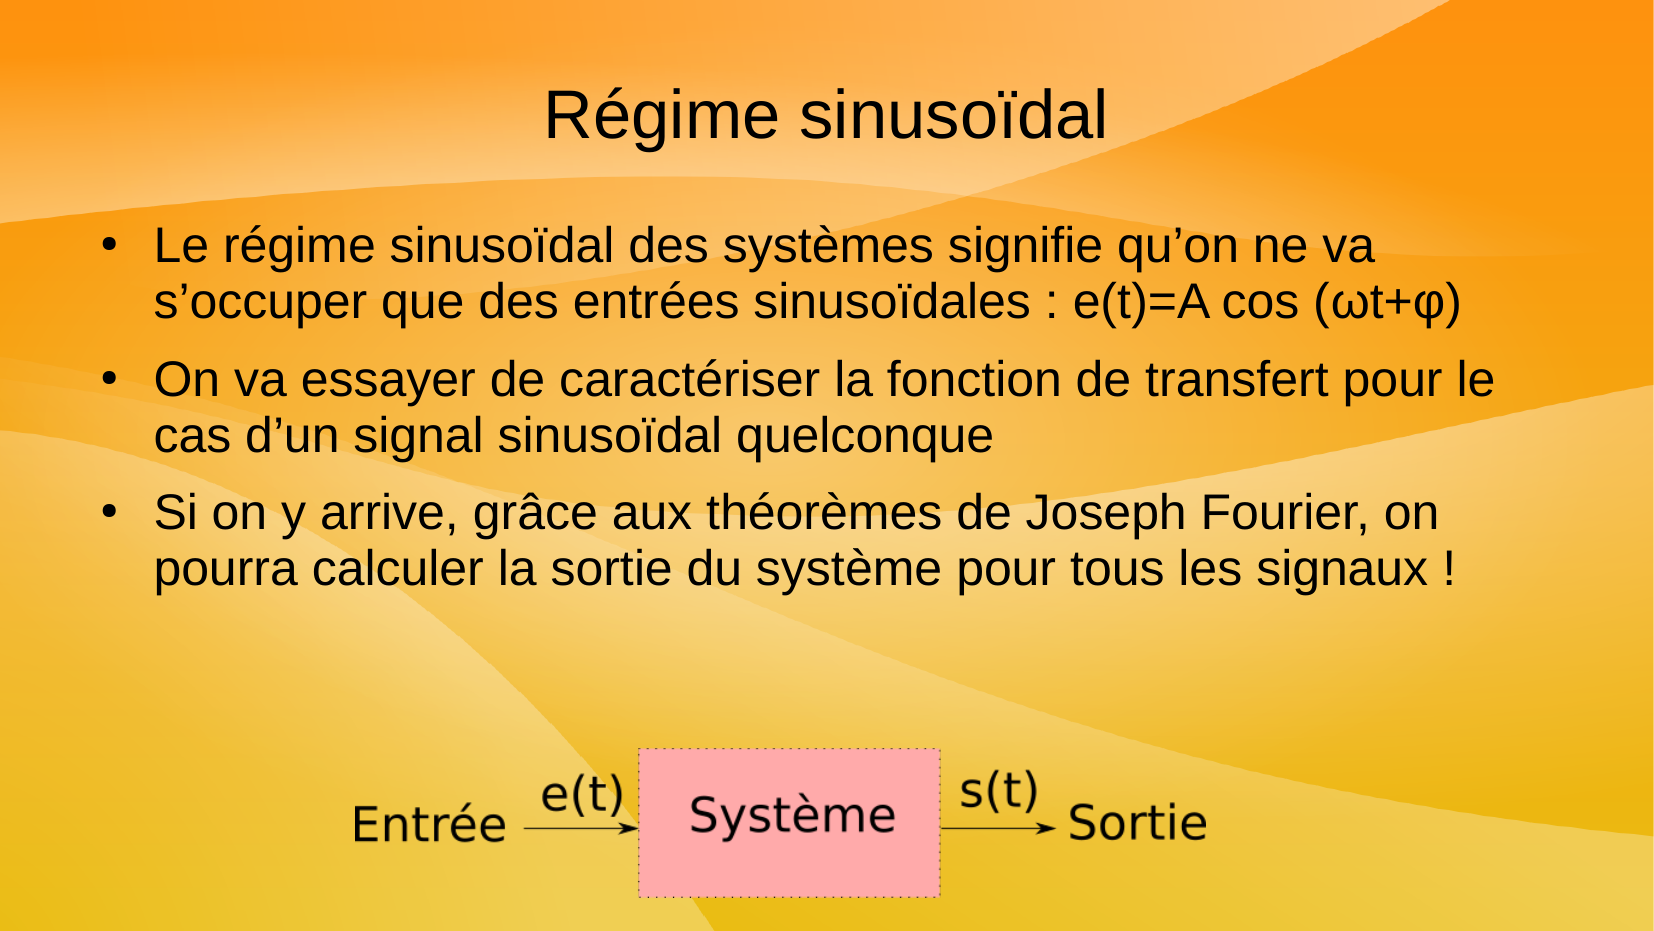

# Régime sinusoïdal
Le régime sinusoïdal des systèmes signifie qu’on ne va s’occuper que des entrées sinusoïdales : e(t)=A cos (ωt+φ)
On va essayer de caractériser la fonction de transfert pour le cas d’un signal sinusoïdal quelconque
Si on y arrive, grâce aux théorèmes de Joseph Fourier, on pourra calculer la sortie du système pour tous les signaux !